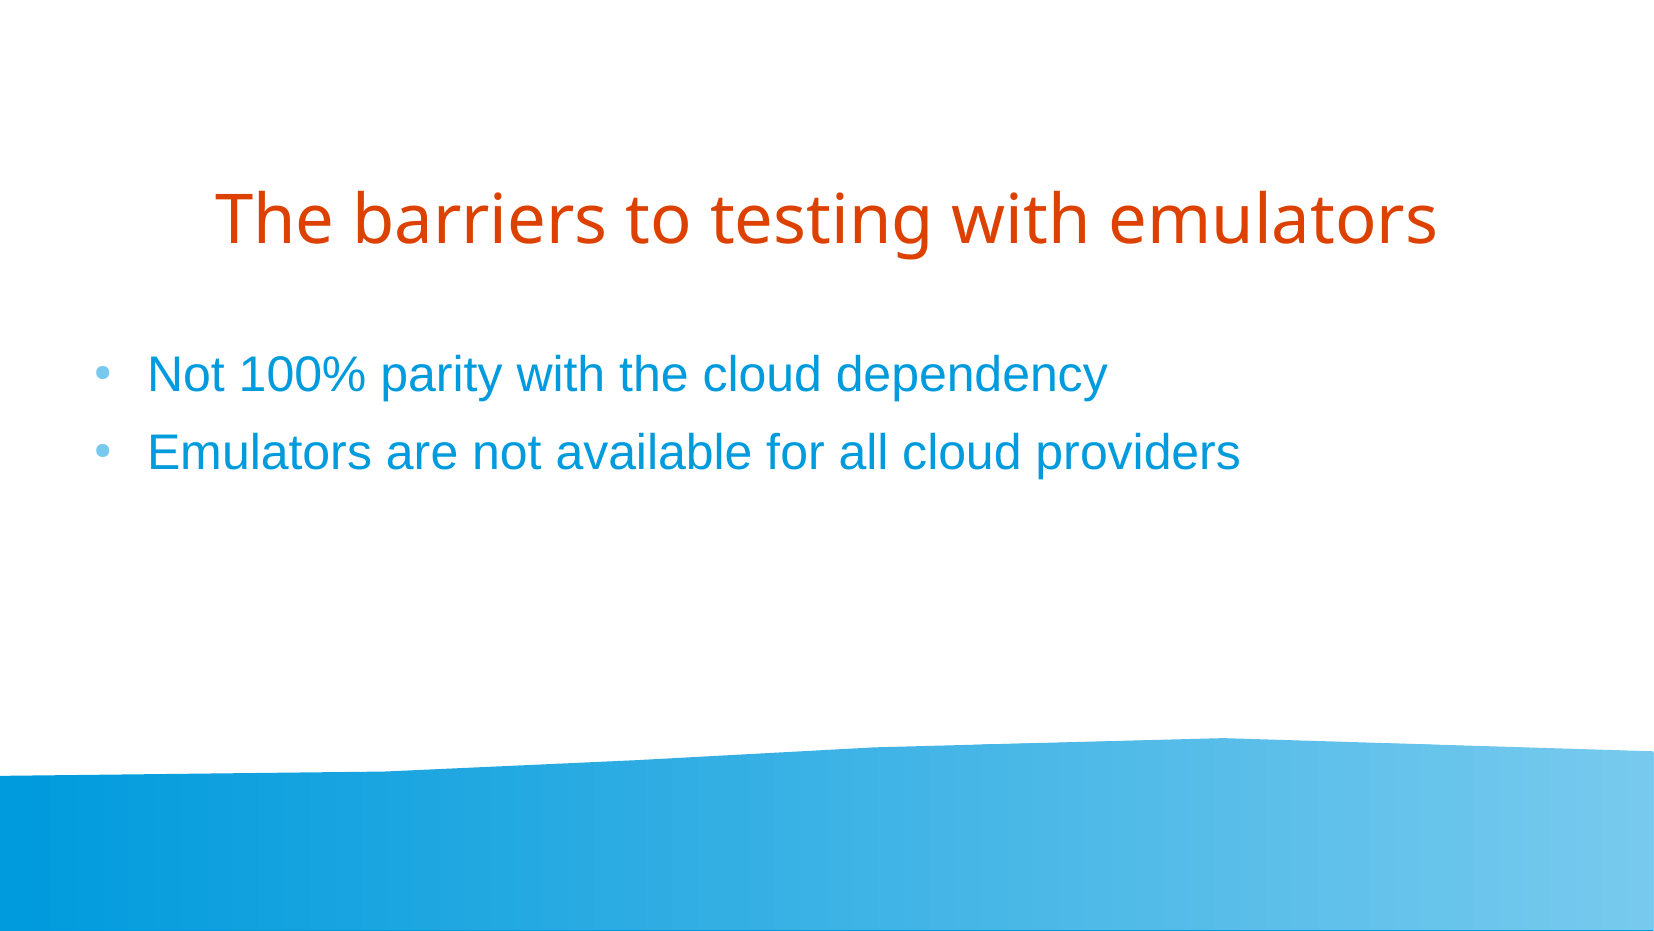

# The barriers to testing with emulators
Not 100% parity with the cloud dependency
Emulators are not available for all cloud providers